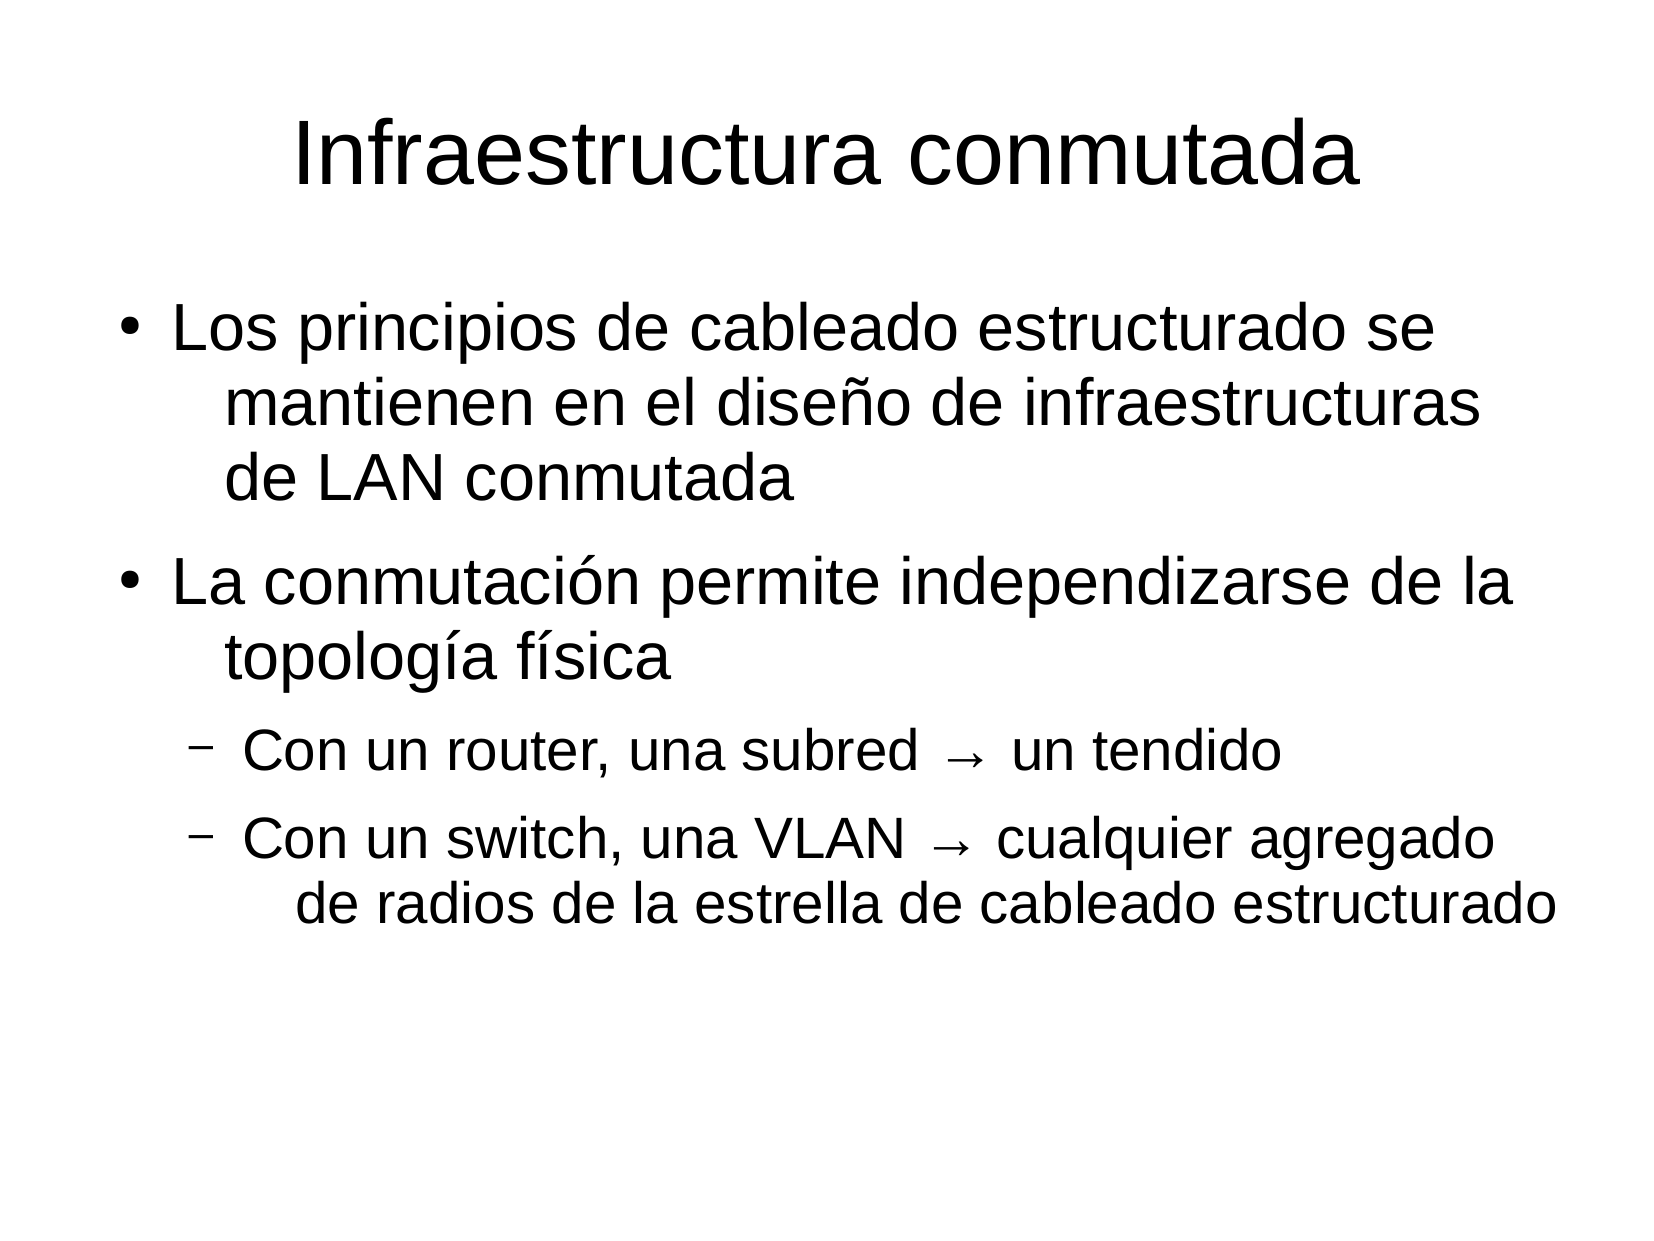

# Infraestructura conmutada
Los principios de cableado estructurado se mantienen en el diseño de infraestructuras de LAN conmutada
La conmutación permite independizarse de la topología física
Con un router, una subred → un tendido
Con un switch, una VLAN → cualquier agregado de radios de la estrella de cableado estructurado